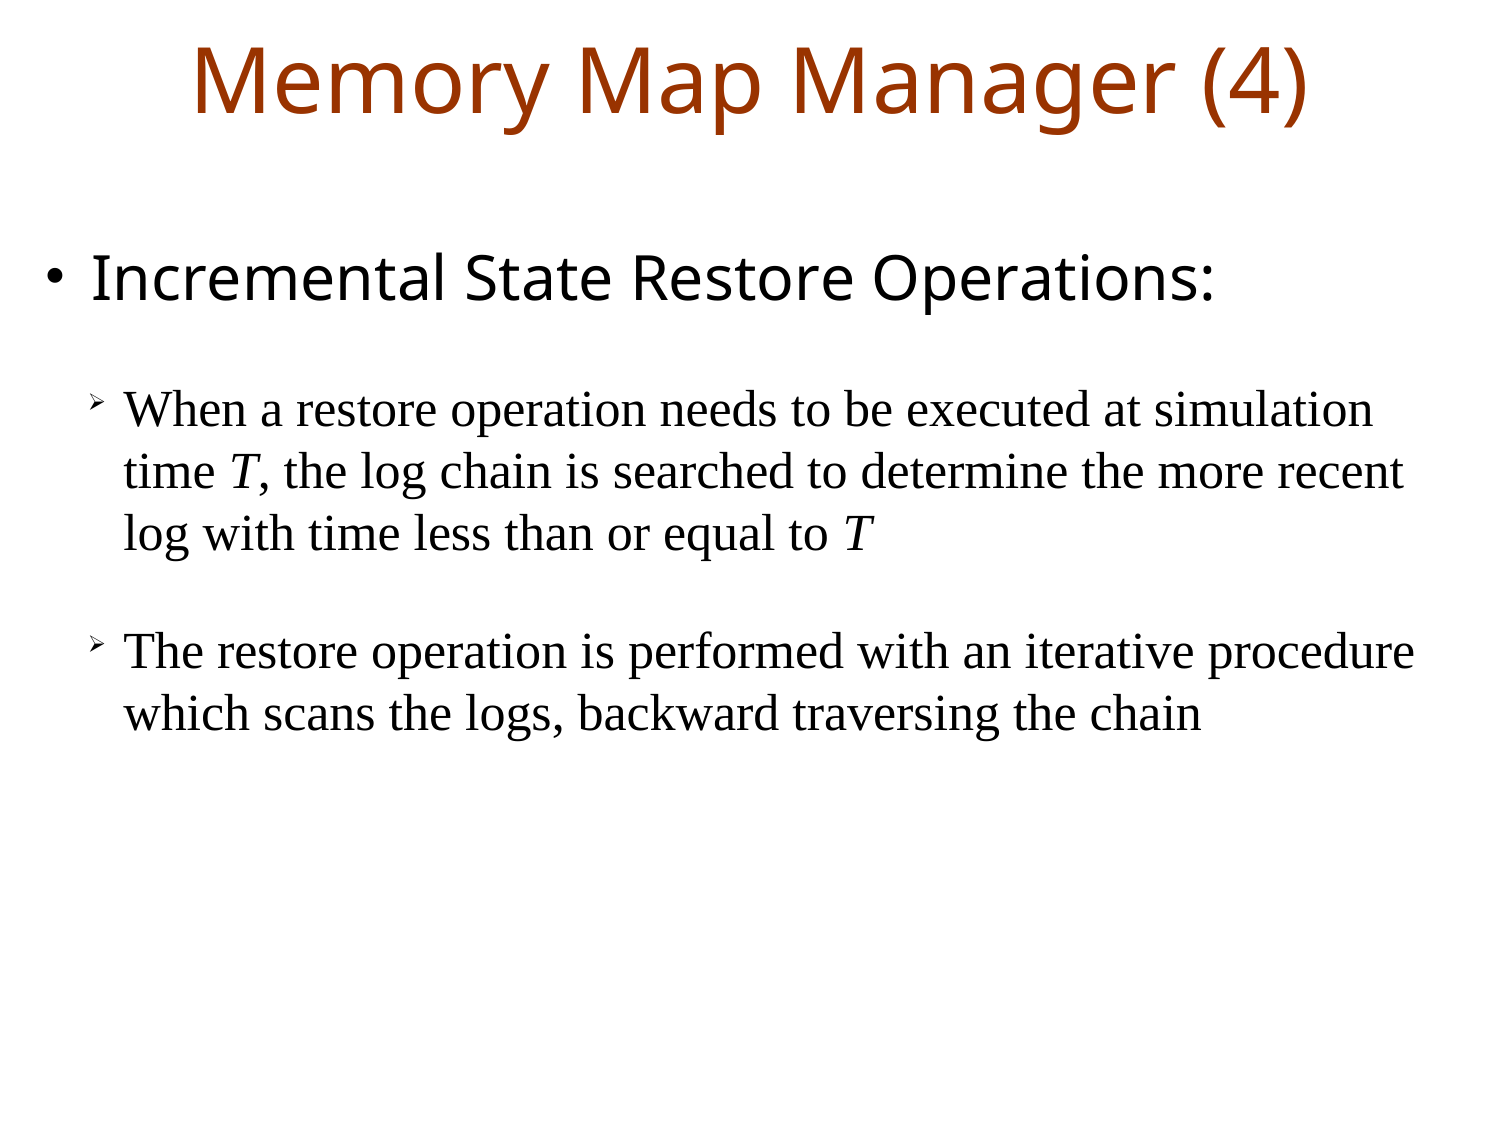

# Memory Map Manager (4)
Incremental State Restore Operations:
When a restore operation needs to be executed at simulation time T, the log chain is searched to determine the more recent log with time less than or equal to T
The restore operation is performed with an iterative procedure which scans the logs, backward traversing the chain